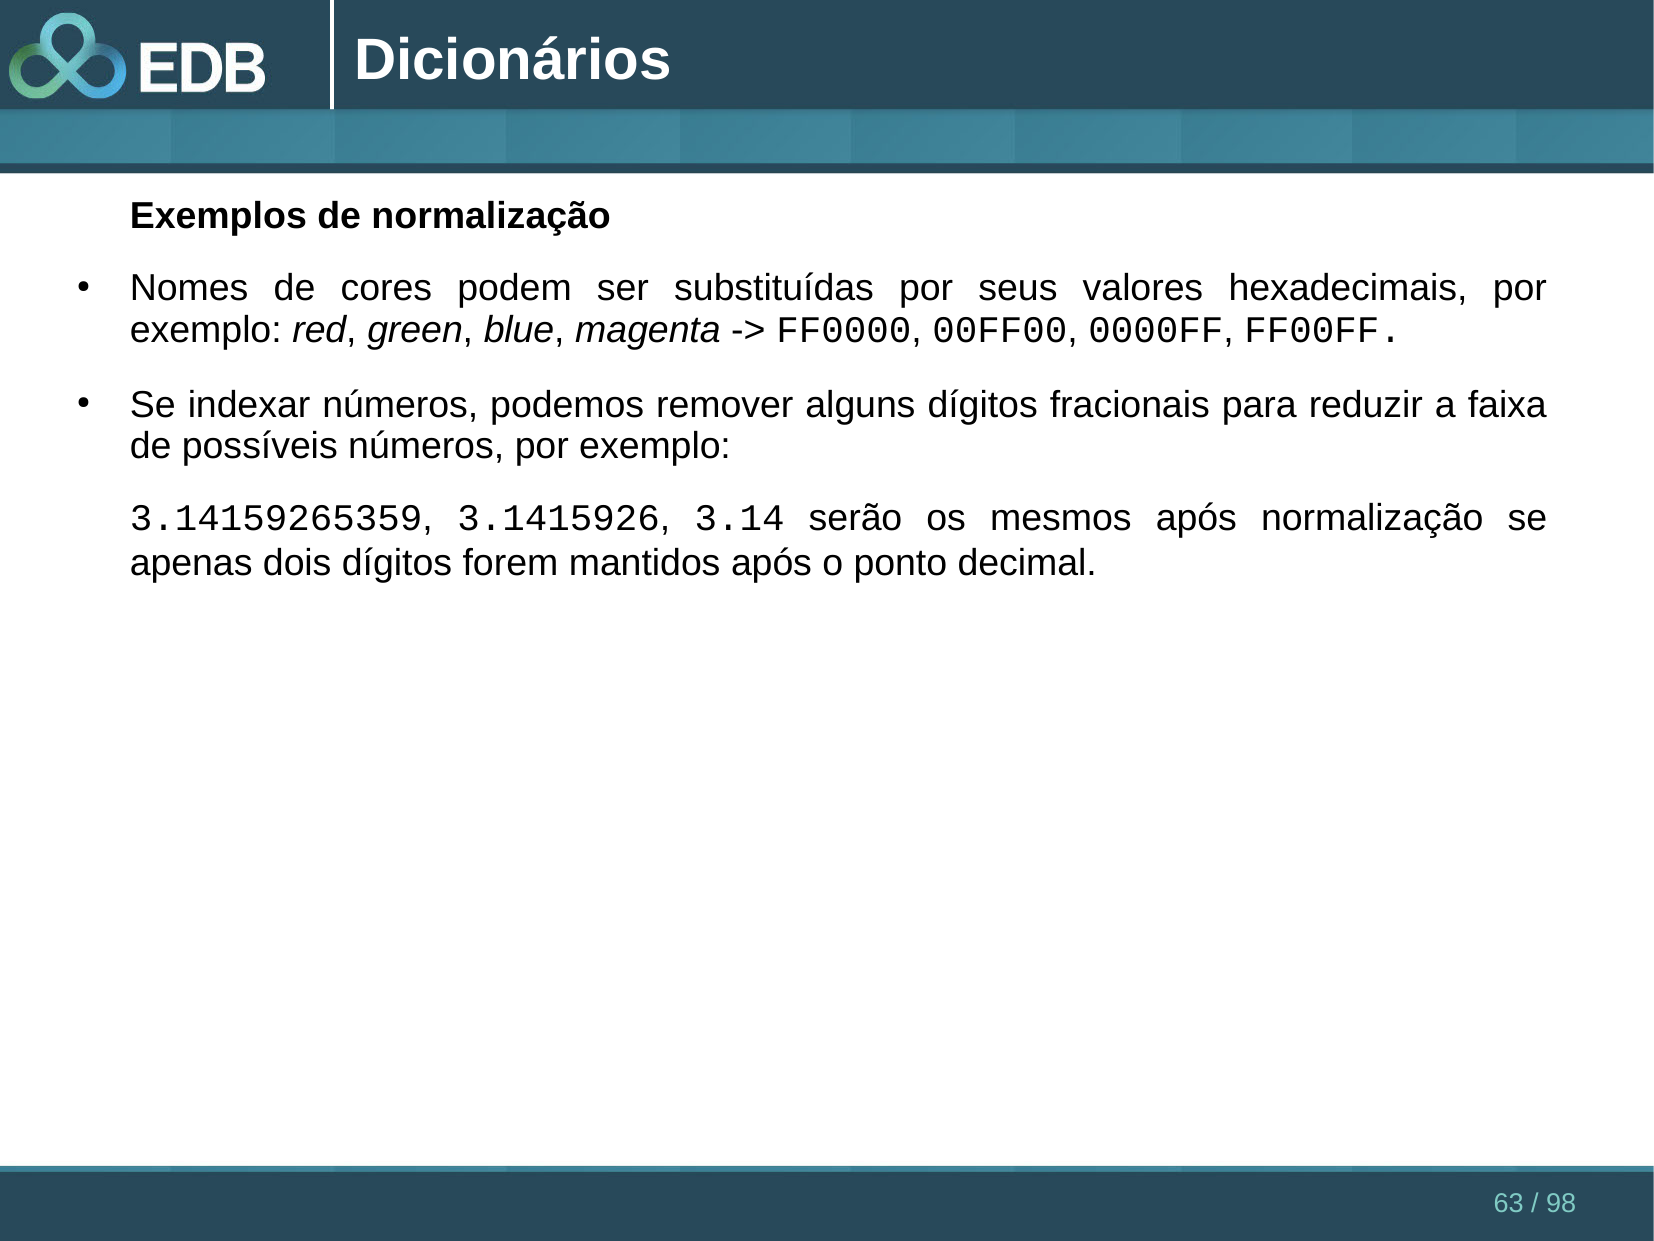

# Dicionários
Exemplos de normalização
Nomes de cores podem ser substituídas por seus valores hexadecimais, por exemplo: red, green, blue, magenta -> FF0000, 00FF00, 0000FF, FF00FF.
Se indexar números, podemos remover alguns dígitos fracionais para reduzir a faixa de possíveis números, por exemplo:
3.14159265359, 3.1415926, 3.14 serão os mesmos após normalização se apenas dois dígitos forem mantidos após o ponto decimal.